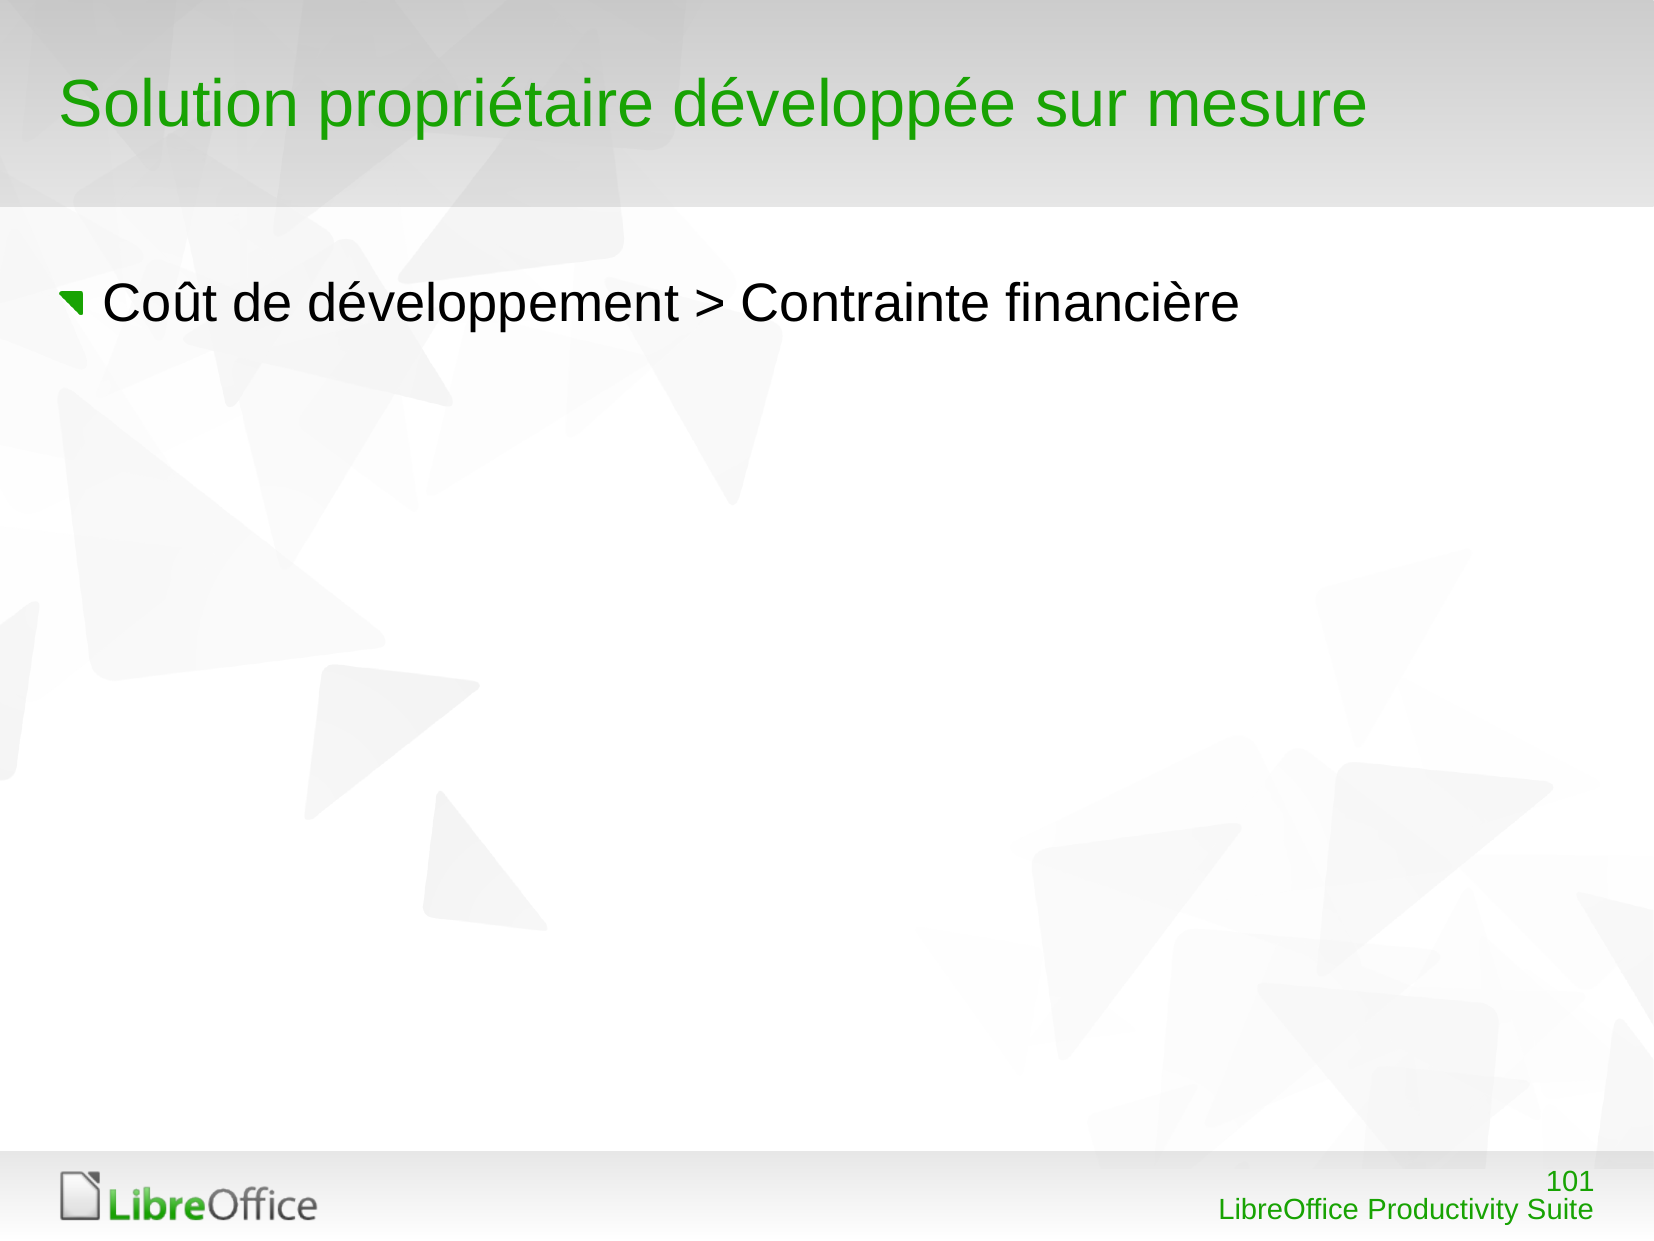

# Solution propriétaire développée sur mesure
Coût de développement > Contrainte financière
101
LibreOffice Productivity Suite